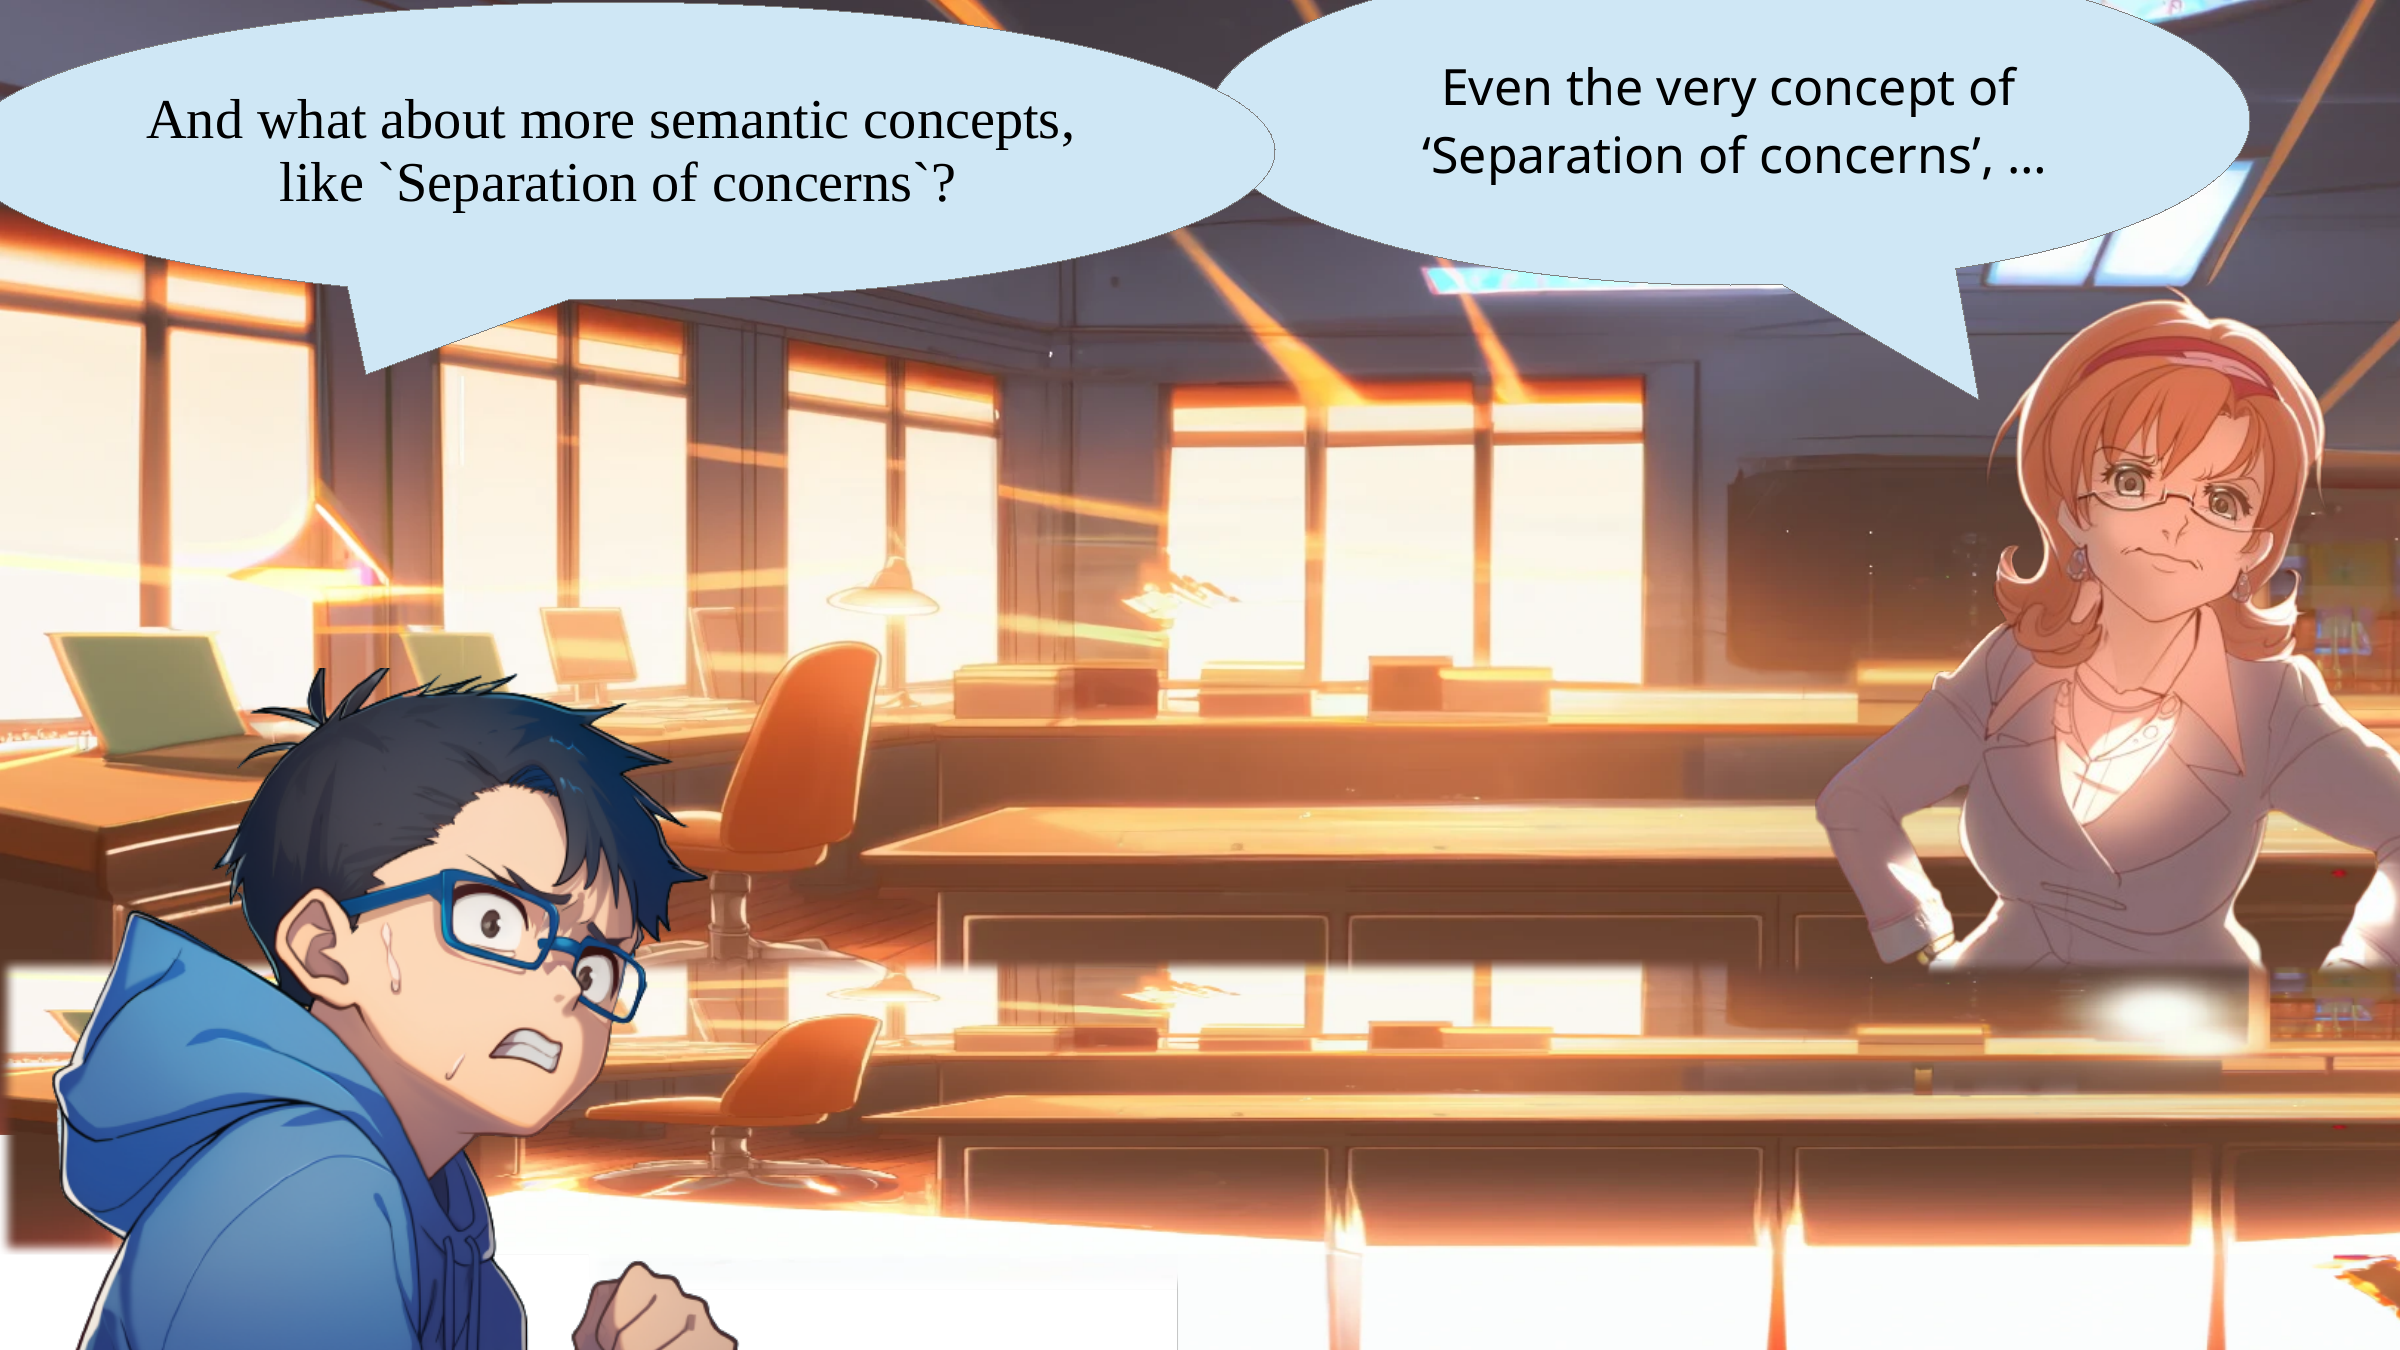

Even the very concept of
 ‘Separation of concerns’, …
And what about more semantic concepts,
like `Separation of concerns`?